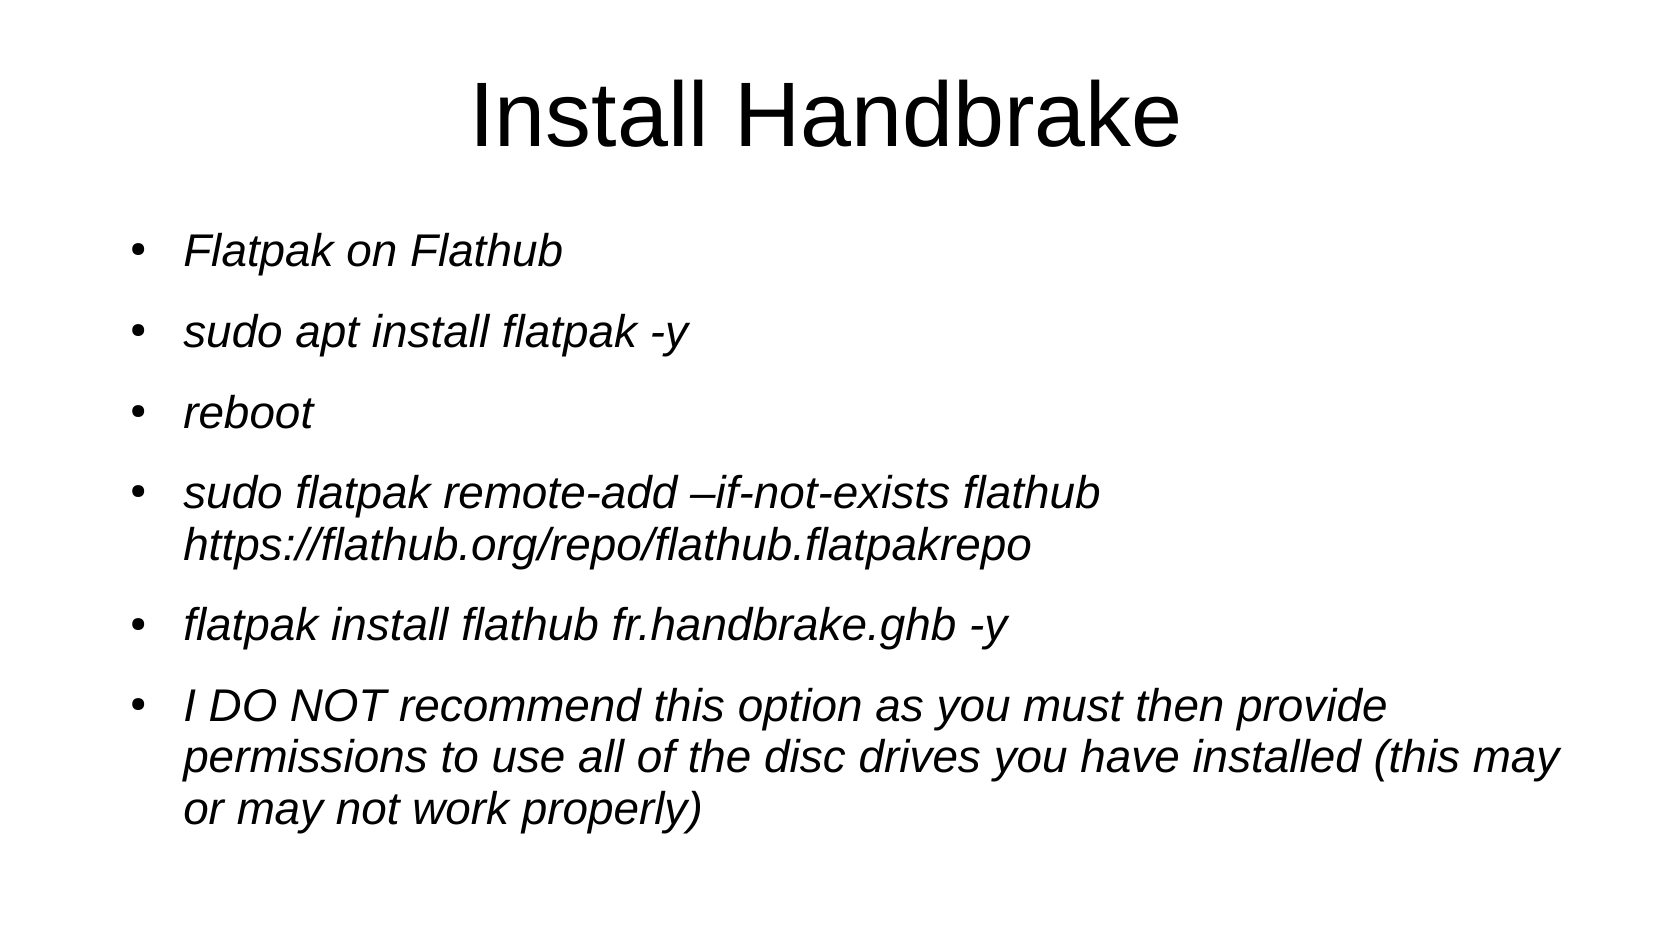

# Install Handbrake
Flatpak on Flathub
sudo apt install flatpak -y
reboot
sudo flatpak remote-add –if-not-exists flathub https://flathub.org/repo/flathub.flatpakrepo
flatpak install flathub fr.handbrake.ghb -y
I DO NOT recommend this option as you must then provide permissions to use all of the disc drives you have installed (this may or may not work properly)